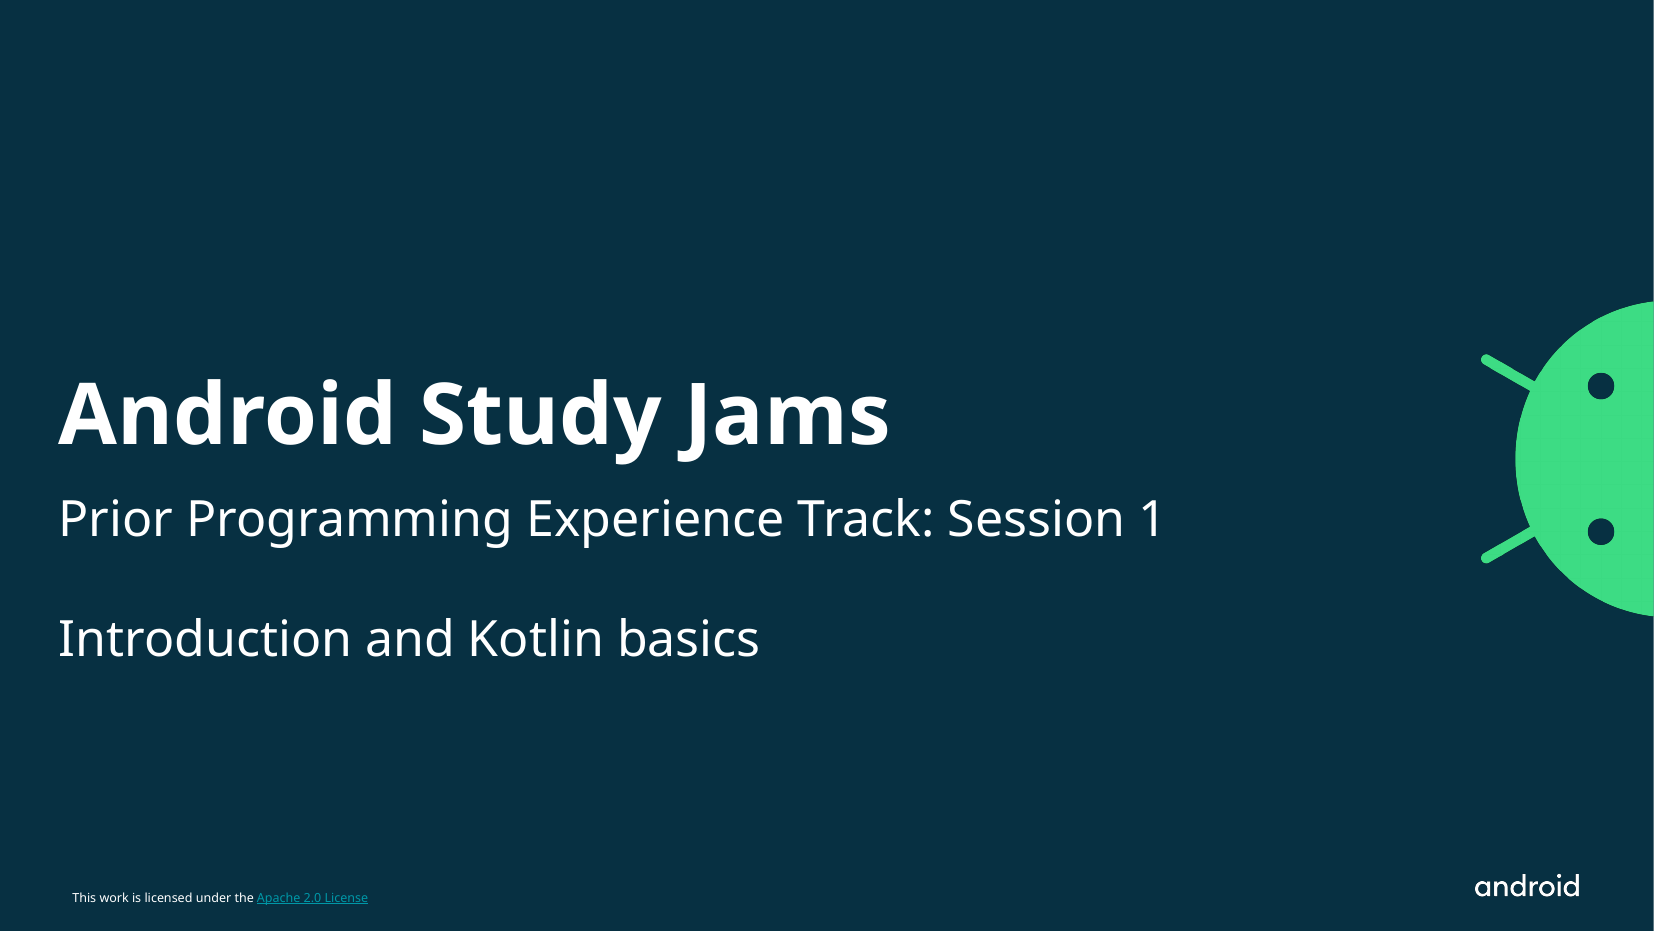

Android Study Jams
Prior Programming Experience Track: Session 1
Introduction and Kotlin basics
What is android study jams?
Android Study Jams are community-organized study groups for people to learn how to build Android apps in the Kotlin programming language, using the curriculum provided by Google.